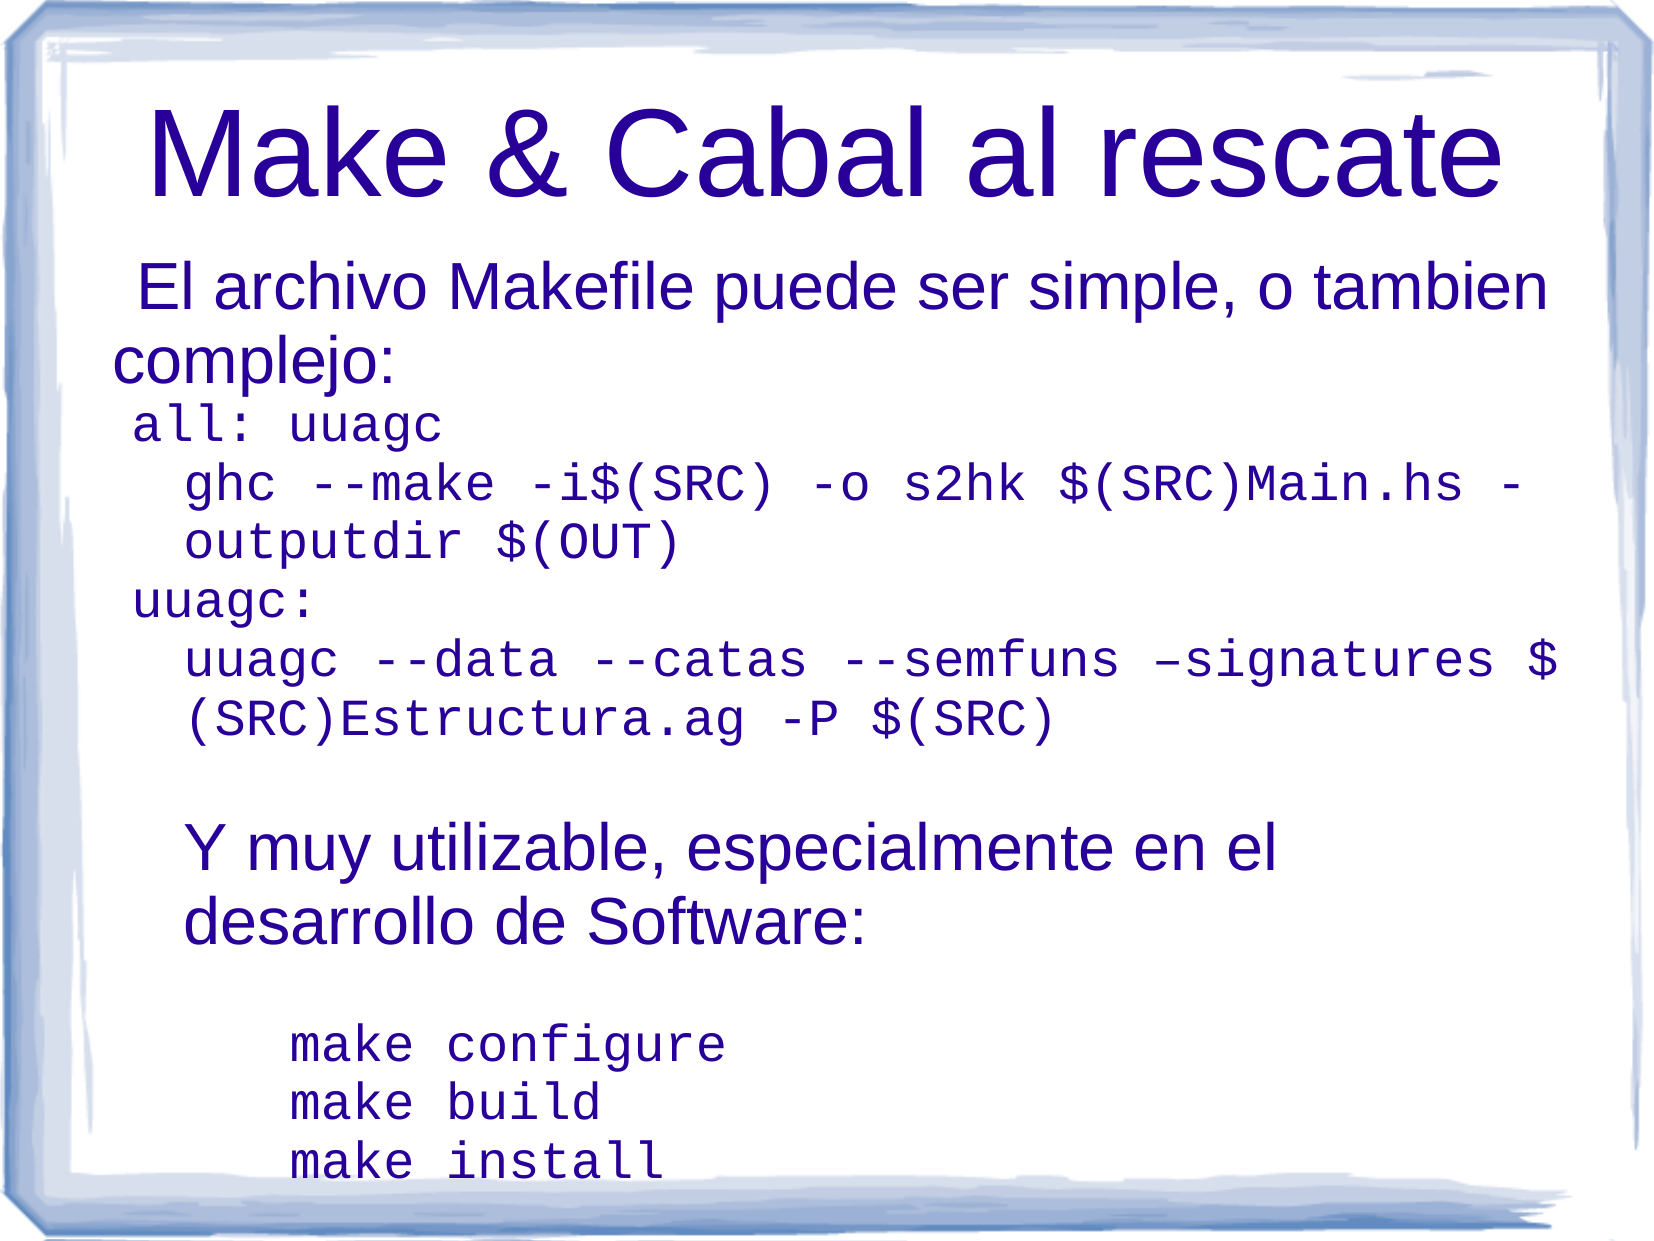

# Make & Cabal al rescate
El archivo Makefile puede ser simple, o tambien complejo:
all: uuagc
ghc --make -i$(SRC) -o s2hk $(SRC)Main.hs -outputdir $(OUT)
uuagc:
uuagc --data --catas --semfuns –signatures $(SRC)Estructura.ag -P $(SRC)
Y muy utilizable, especialmente en el desarrollo de Software:
make configure
make build
make install